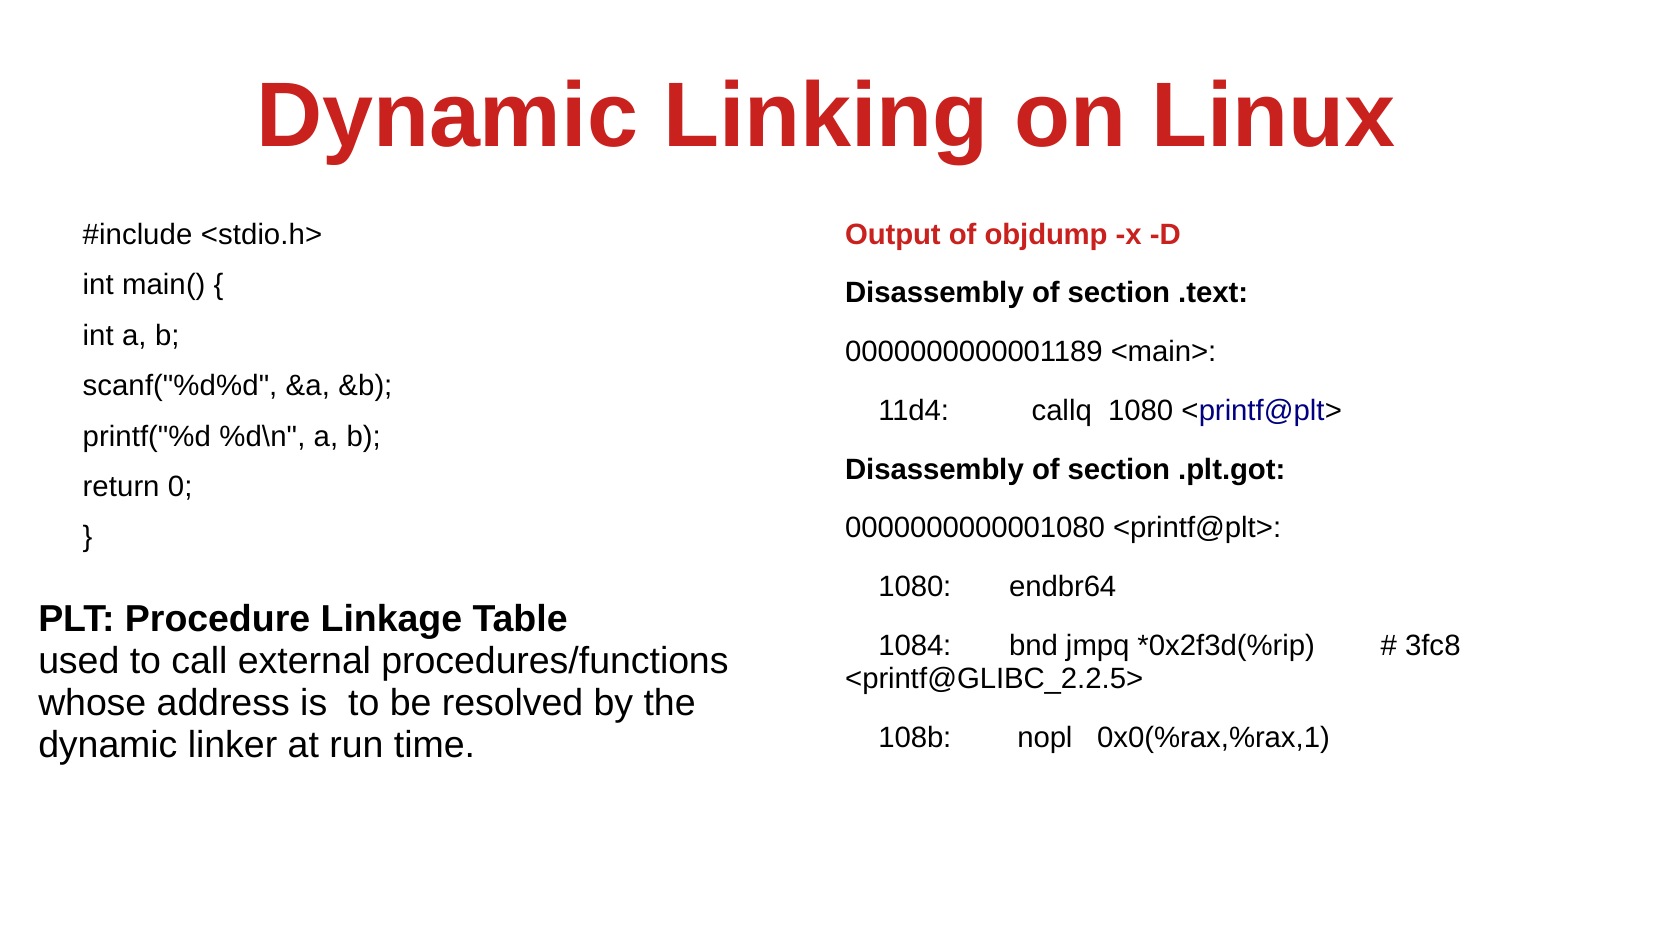

# Dynamic Linking on Linux
#include <stdio.h>
int main() {
int a, b;
scanf("%d%d", &a, &b);
printf("%d %d\n", a, b);
return 0;
}
Output of objdump -x -D
Disassembly of section .text:
0000000000001189 <main>:
 11d4: callq 1080 <printf@plt>
Disassembly of section .plt.got:
0000000000001080 <printf@plt>:
 1080: endbr64
 1084: bnd jmpq *0x2f3d(%rip) # 3fc8 <printf@GLIBC_2.2.5>
 108b: nopl 0x0(%rax,%rax,1)
PLT: Procedure Linkage Table
used to call external procedures/functions whose address is to be resolved by the dynamic linker at run time.